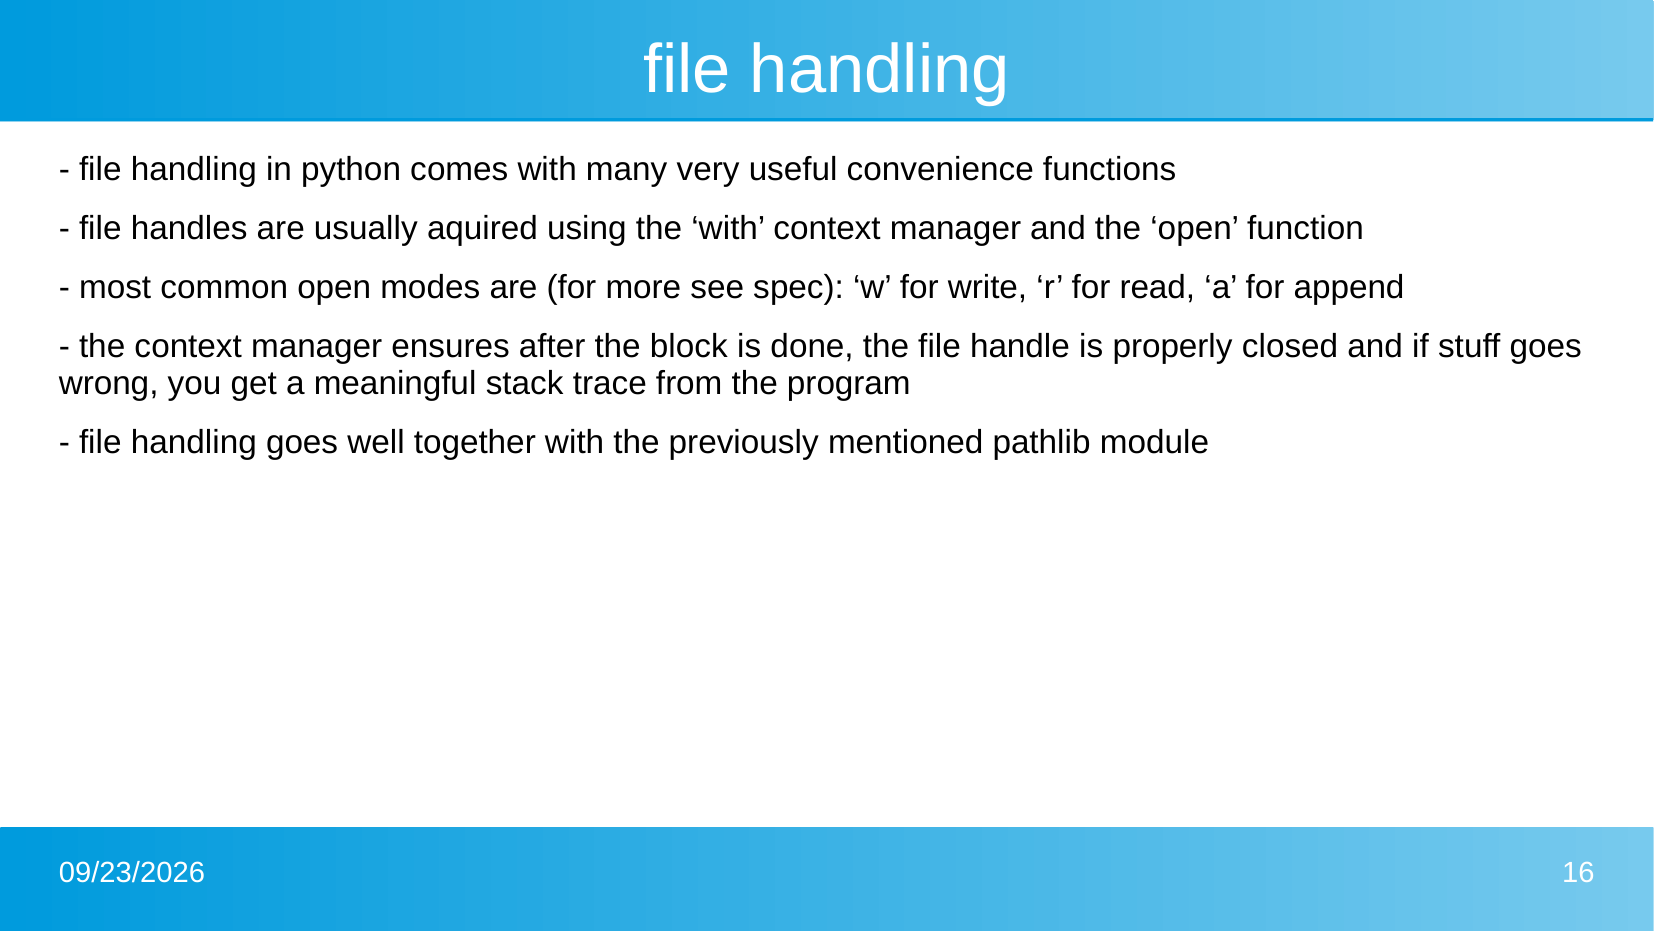

# file handling
- file handling in python comes with many very useful convenience functions
- file handles are usually aquired using the ‘with’ context manager and the ‘open’ function
- most common open modes are (for more see spec): ‘w’ for write, ‘r’ for read, ‘a’ for append
- the context manager ensures after the block is done, the file handle is properly closed and if stuff goes wrong, you get a meaningful stack trace from the program
- file handling goes well together with the previously mentioned pathlib module
16